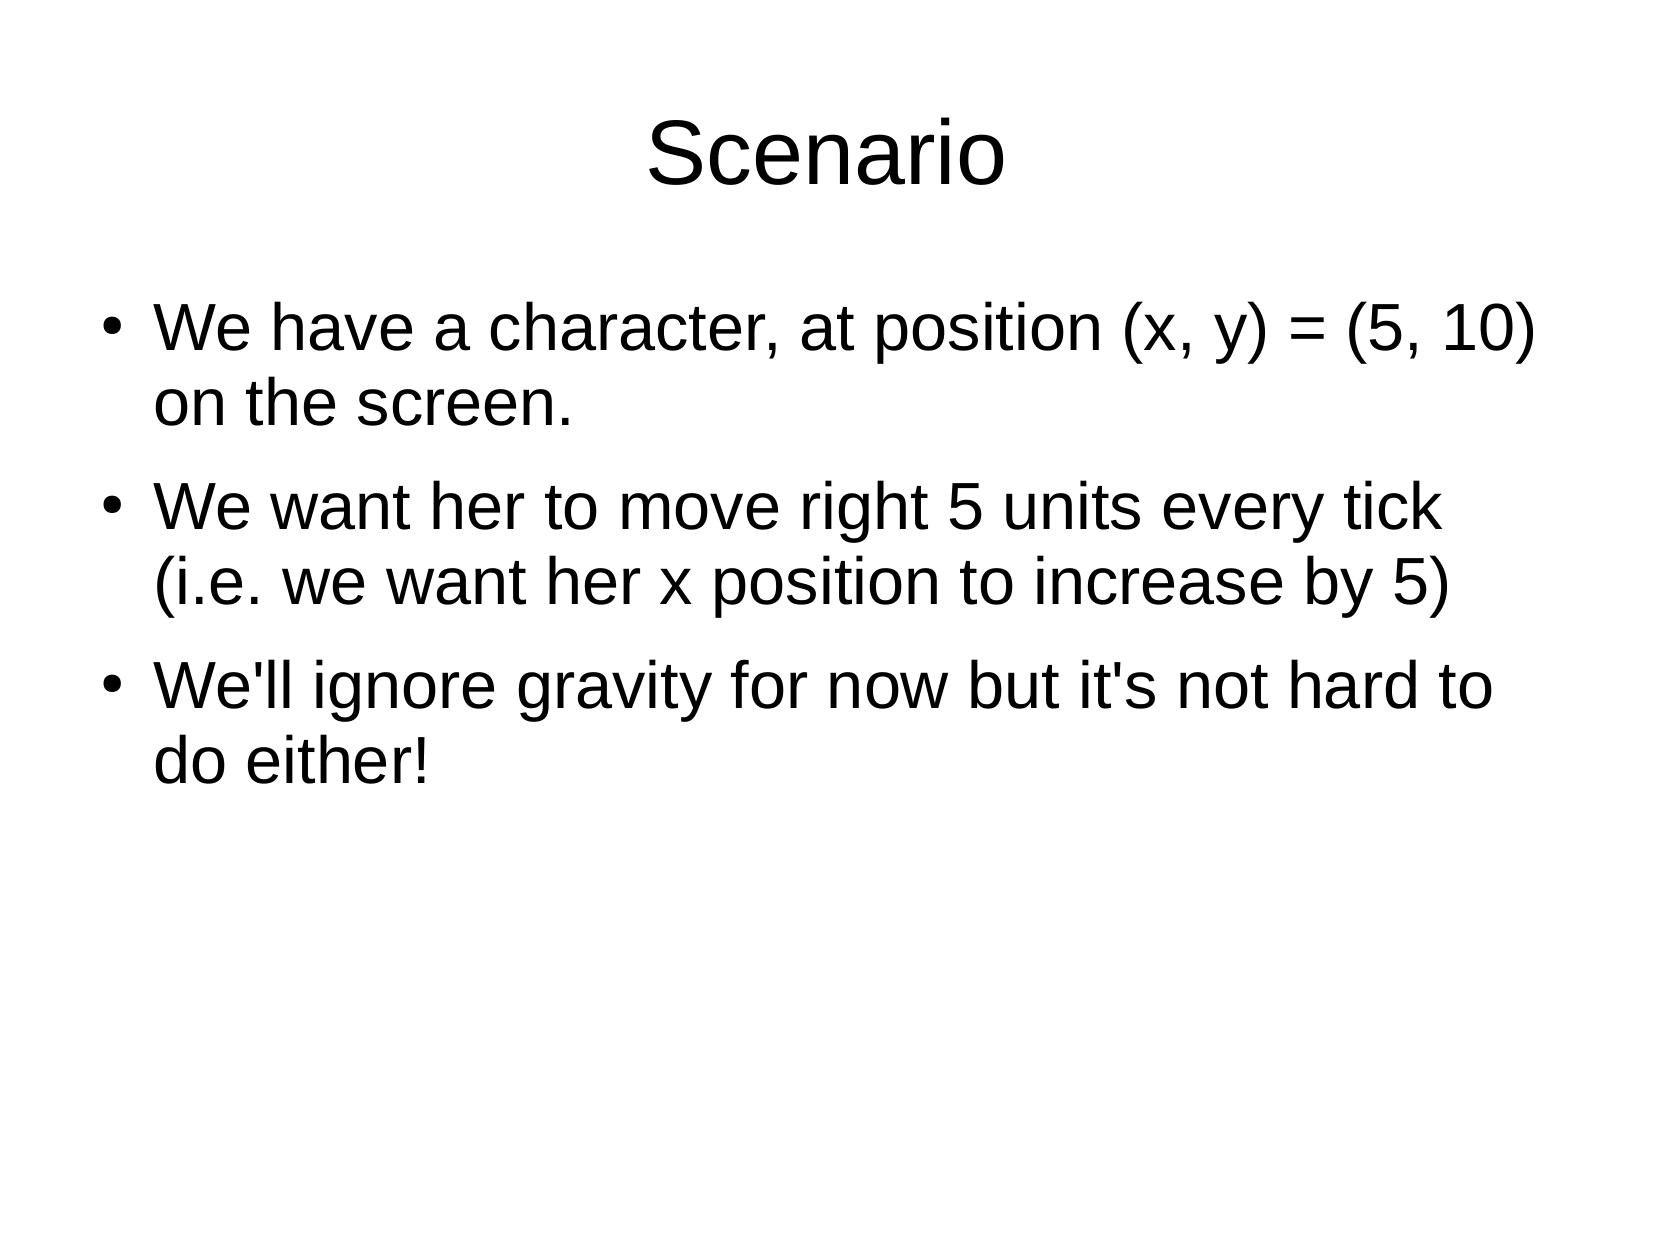

# Scenario
We have a character, at position (x, y) = (5, 10) on the screen.
We want her to move right 5 units every tick (i.e. we want her x position to increase by 5)
We'll ignore gravity for now but it's not hard to do either!